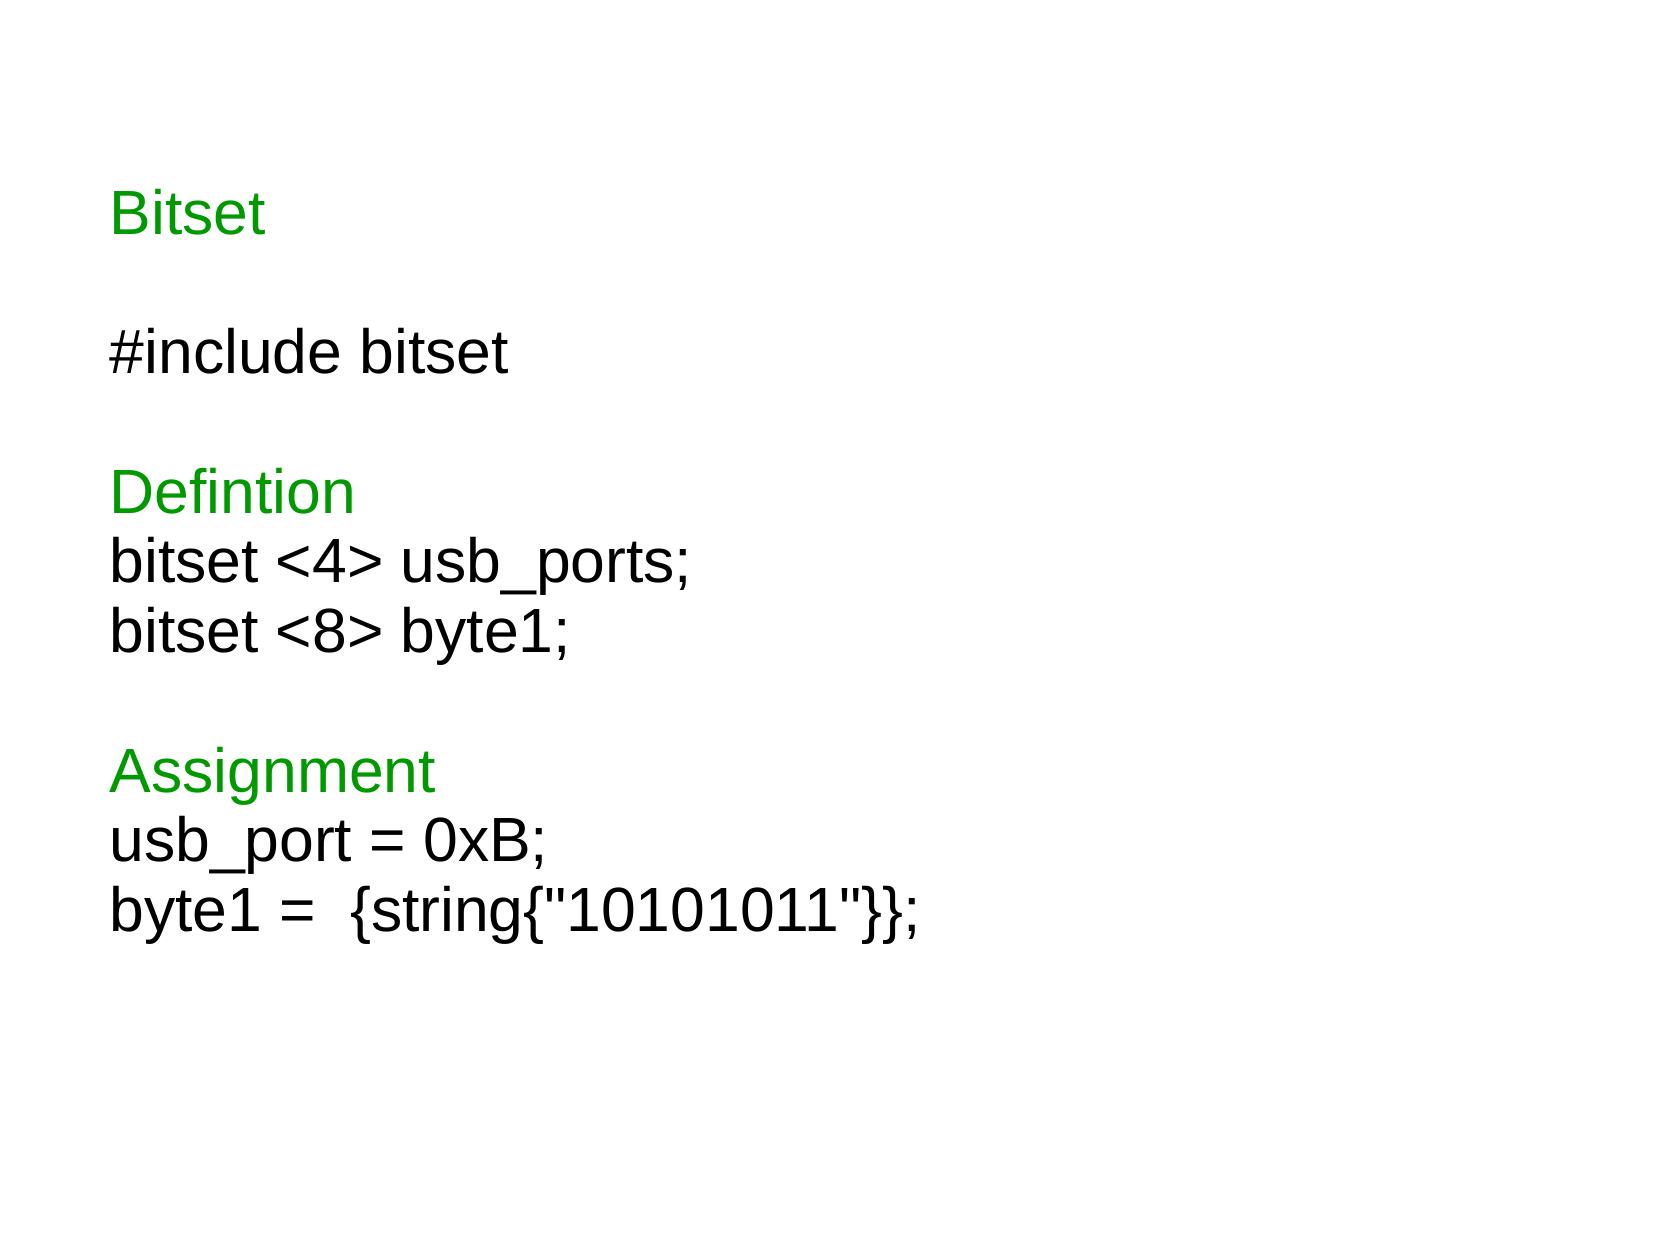

Bitset
#include bitset
Defintion
bitset <4> usb_ports;
bitset <8> byte1;
Assignment
usb_port = 0xB;
byte1 = {string{"10101011"}};